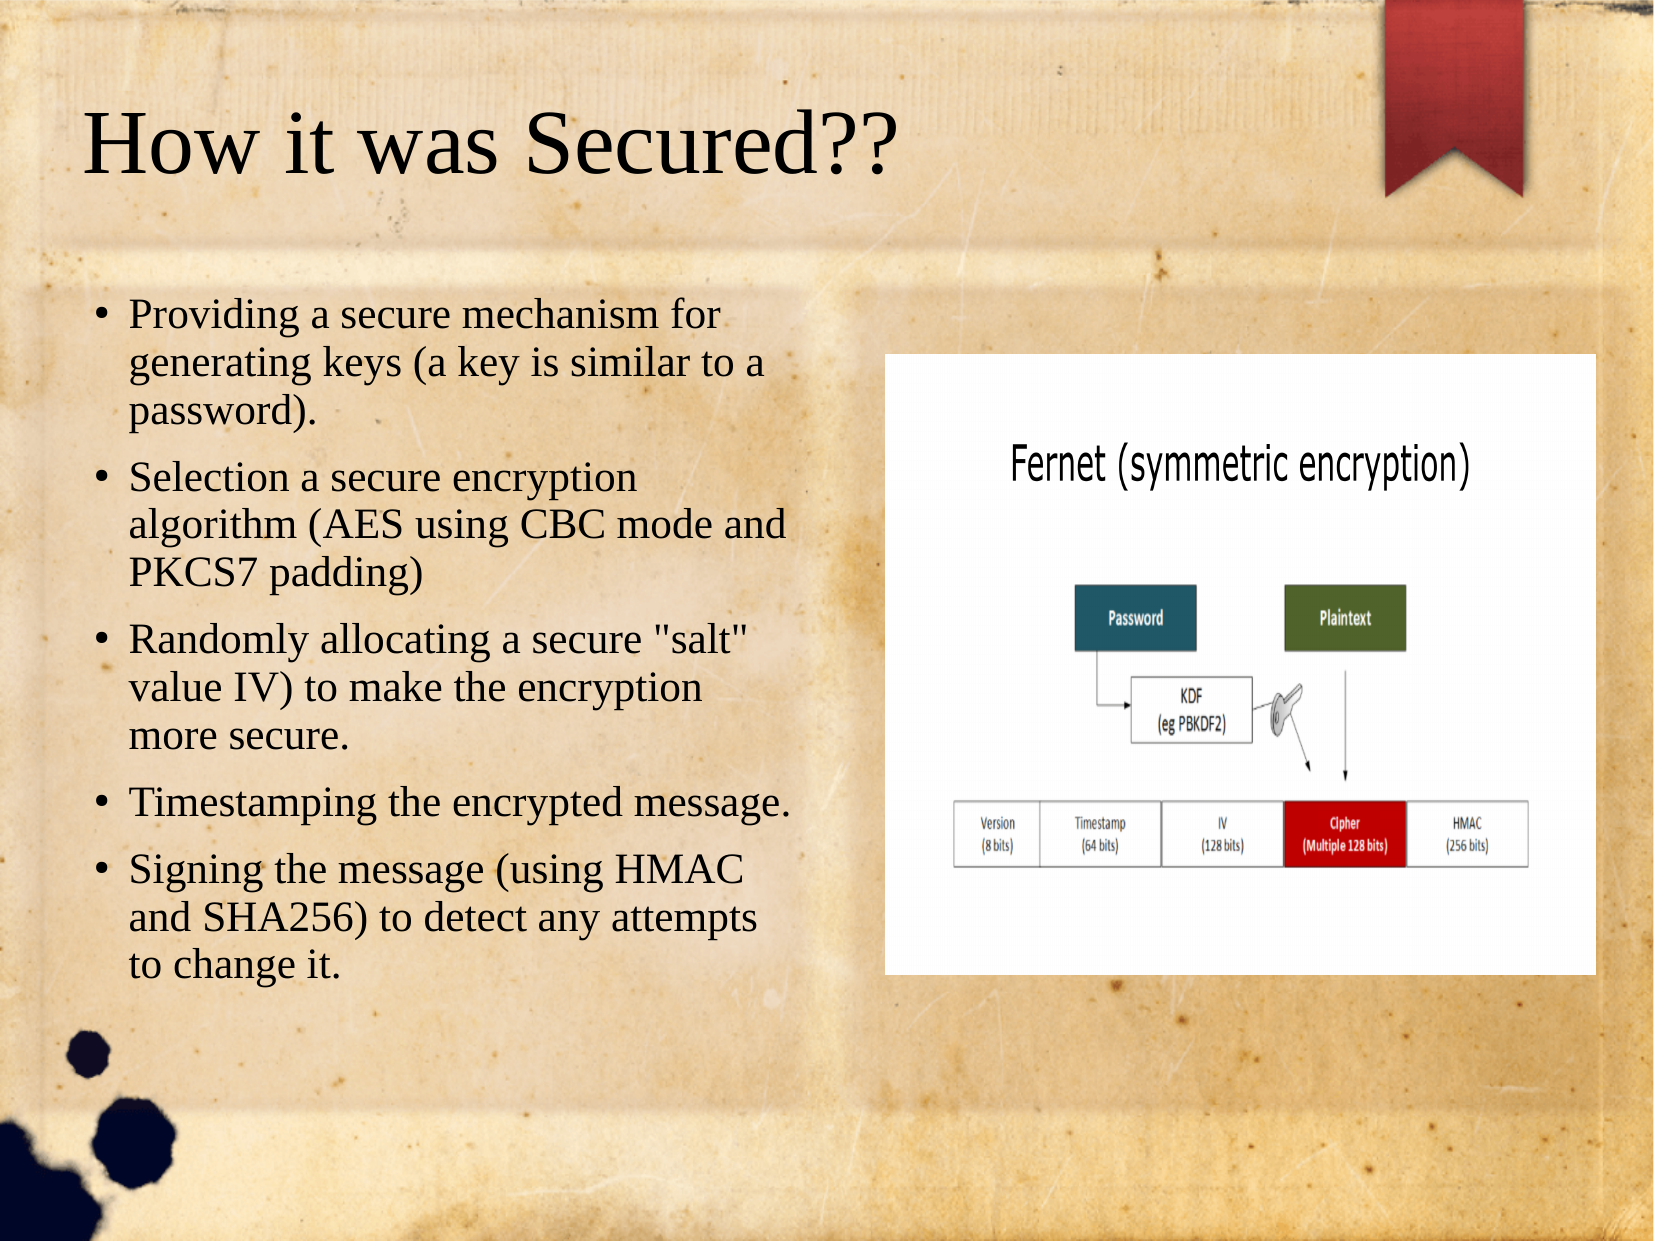

# How it was Secured??
Providing a secure mechanism for generating keys (a key is similar to a password).
Selection a secure encryption algorithm (AES using CBC mode and PKCS7 padding)
Randomly allocating a secure "salt" value IV) to make the encryption more secure.
Timestamping the encrypted message.
Signing the message (using HMAC and SHA256) to detect any attempts to change it.